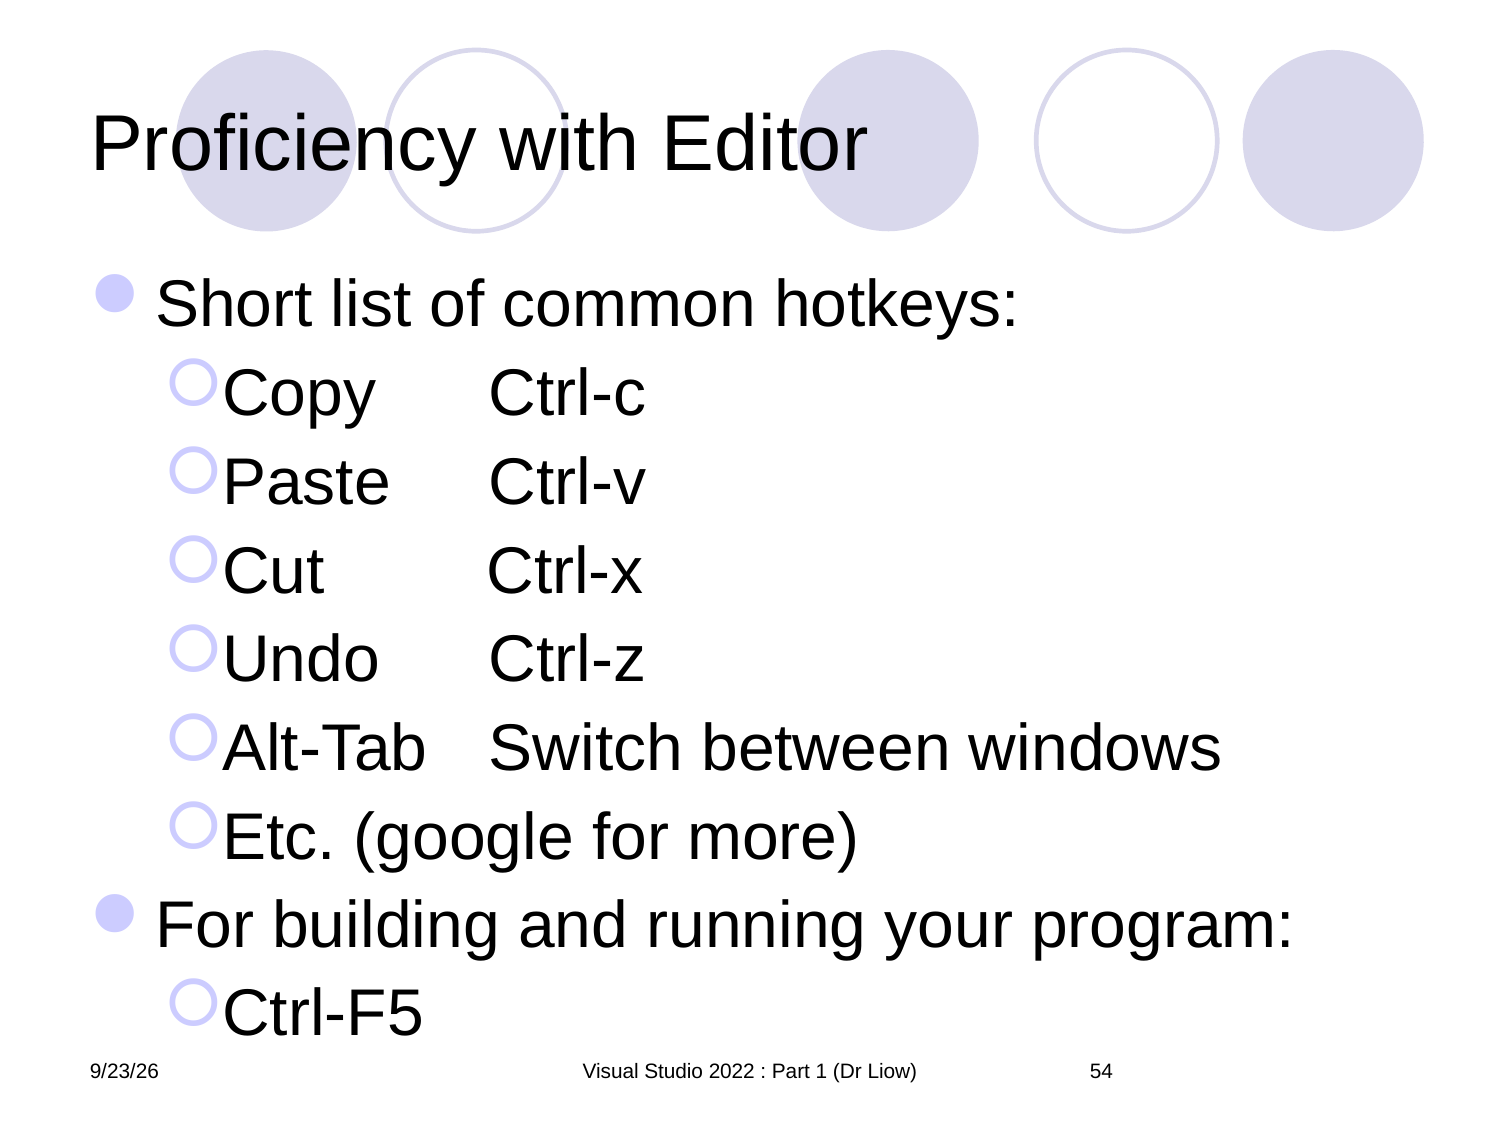

# Proficiency with Editor
Short list of common hotkeys:
Copy		Ctrl-c
Paste		Ctrl-v
Cut						 Ctrl-x
Undo		Ctrl-z
Alt-Tab	Switch between windows
Etc. (google for more)
For building and running your program:
Ctrl-F5
Visual Studio 2022 : Part 1 (Dr Liow)